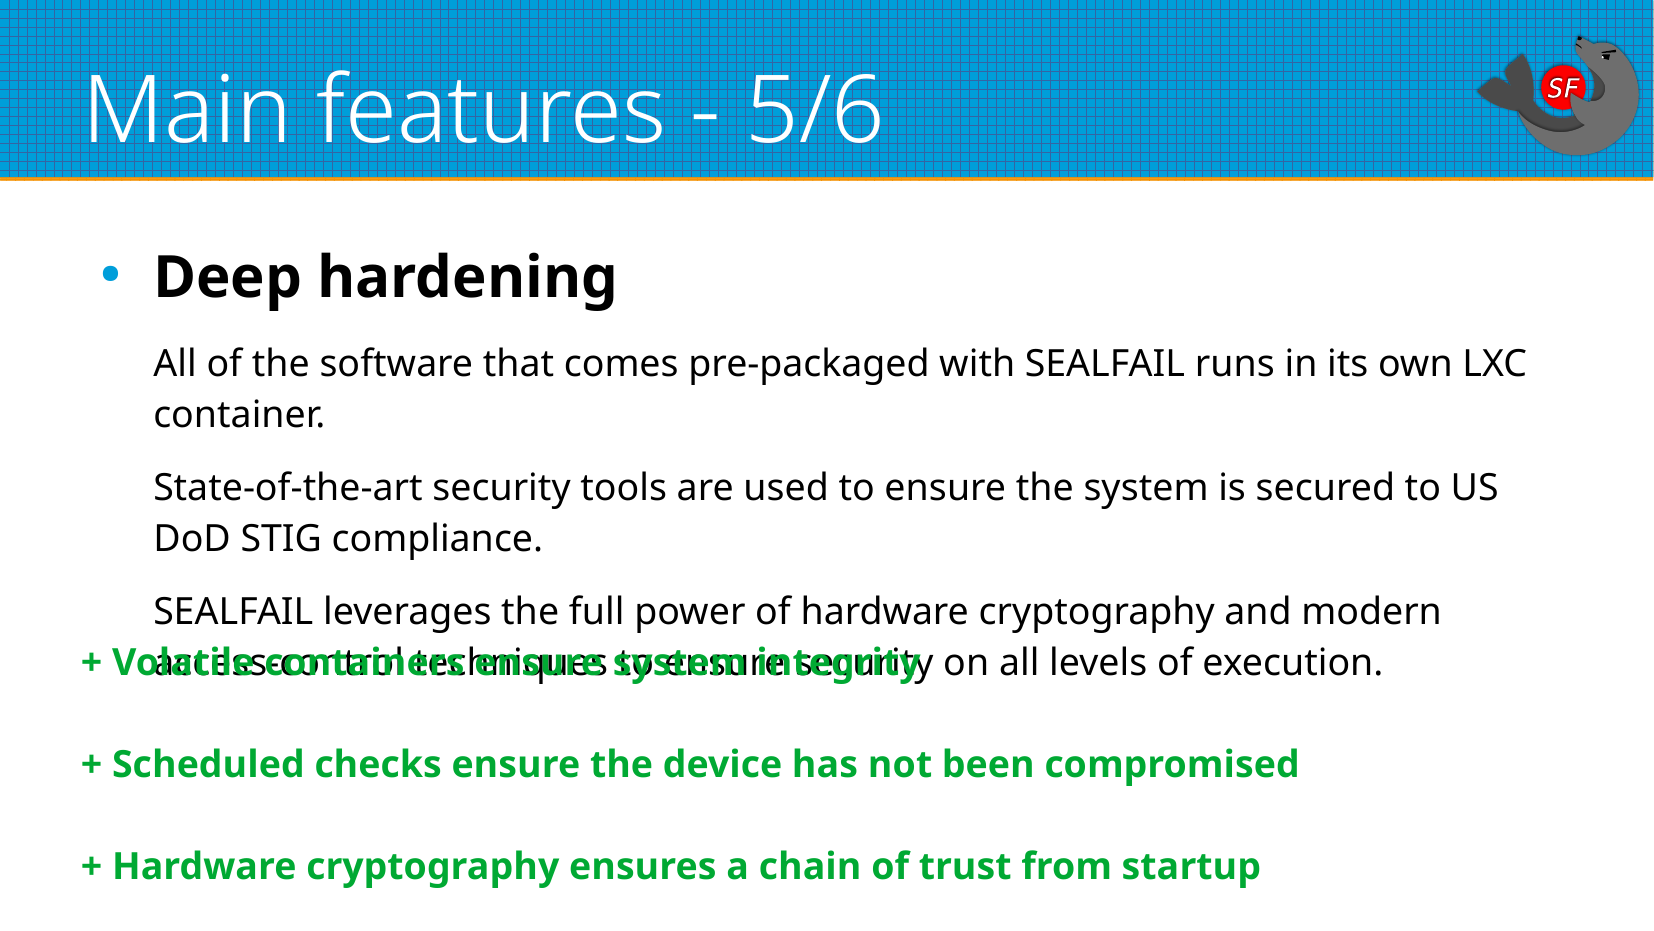

# Main features - 5/6
Deep hardening
All of the software that comes pre-packaged with SEALFAIL runs in its own LXC container.
State-of-the-art security tools are used to ensure the system is secured to US DoD STIG compliance.
SEALFAIL leverages the full power of hardware cryptography and modern access-control techniques to ensure security on all levels of execution.
+ Volatile containers ensure system integrity
+ Scheduled checks ensure the device has not been compromised
+ Hardware cryptography ensures a chain of trust from startup